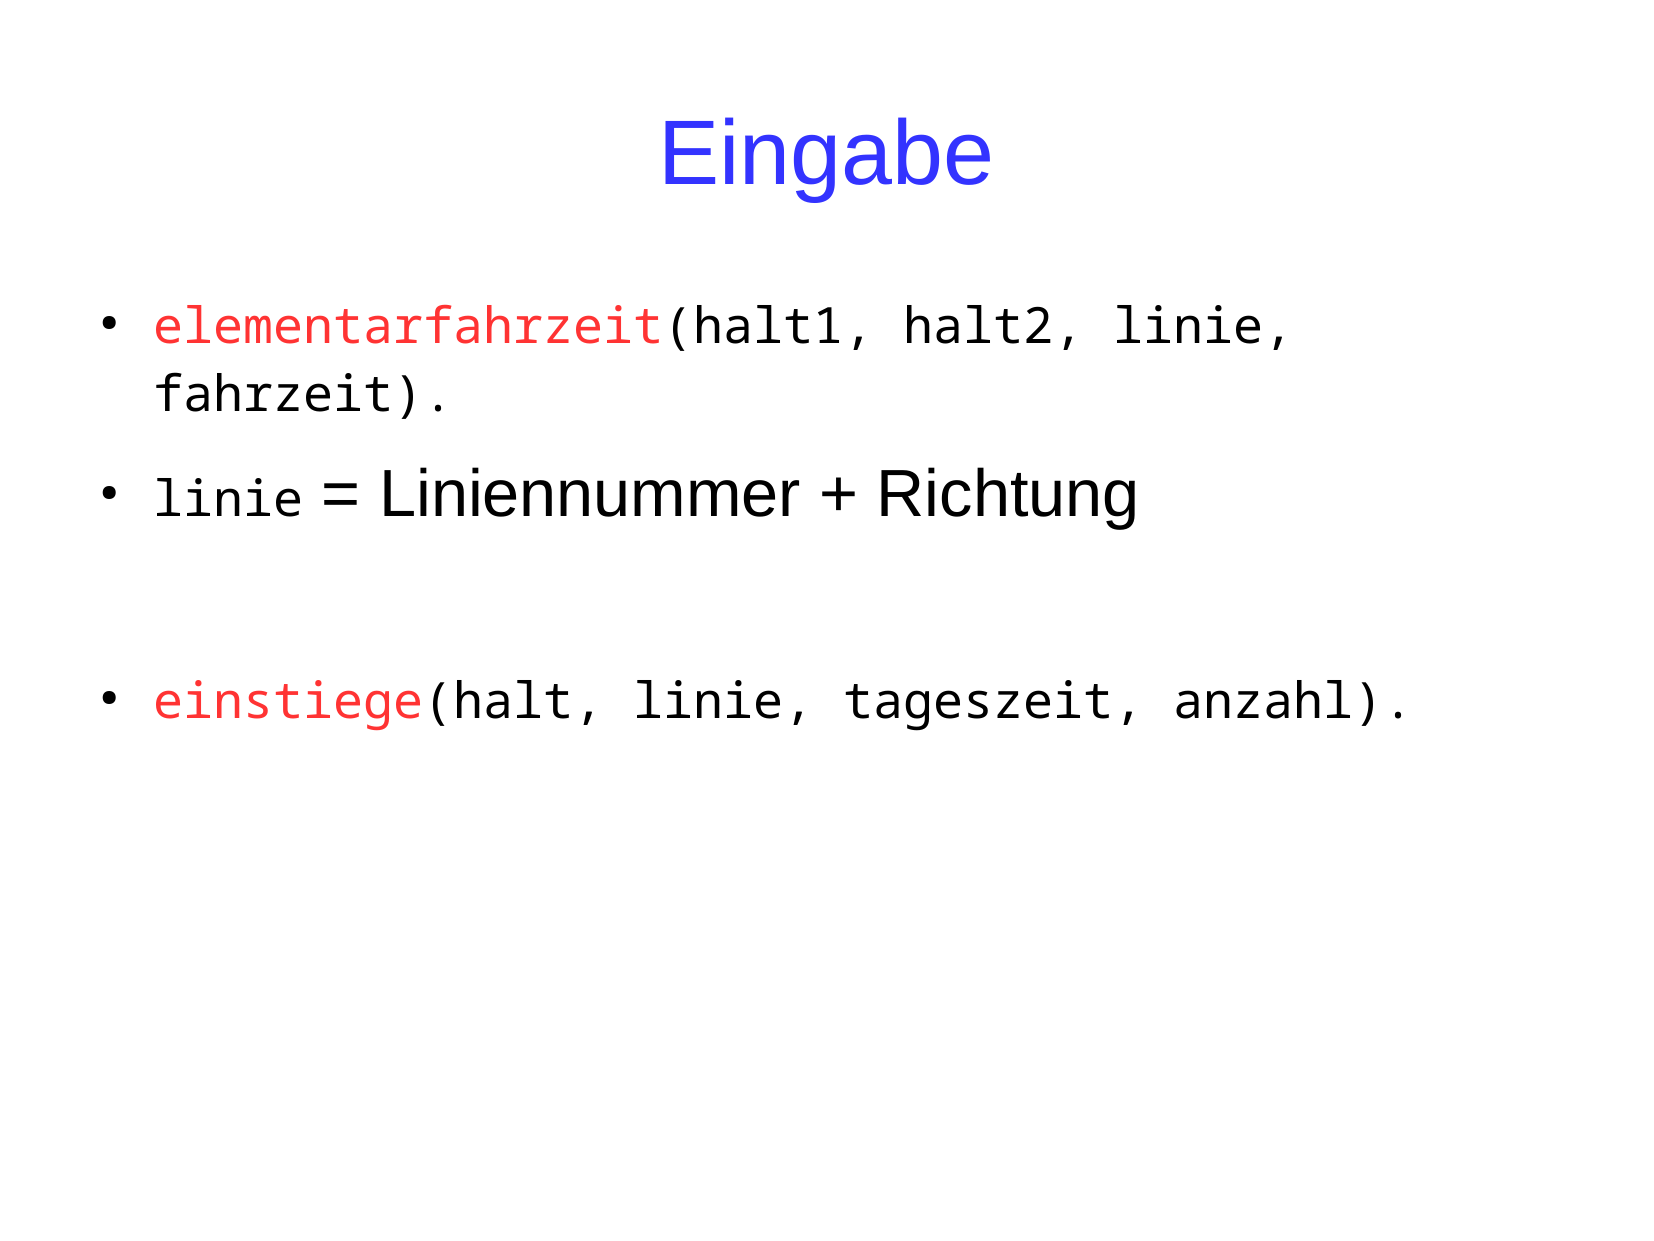

# Eingabe
elementarfahrzeit(halt1, halt2, linie, fahrzeit).
linie = Liniennummer + Richtung
einstiege(halt, linie, tageszeit, anzahl).